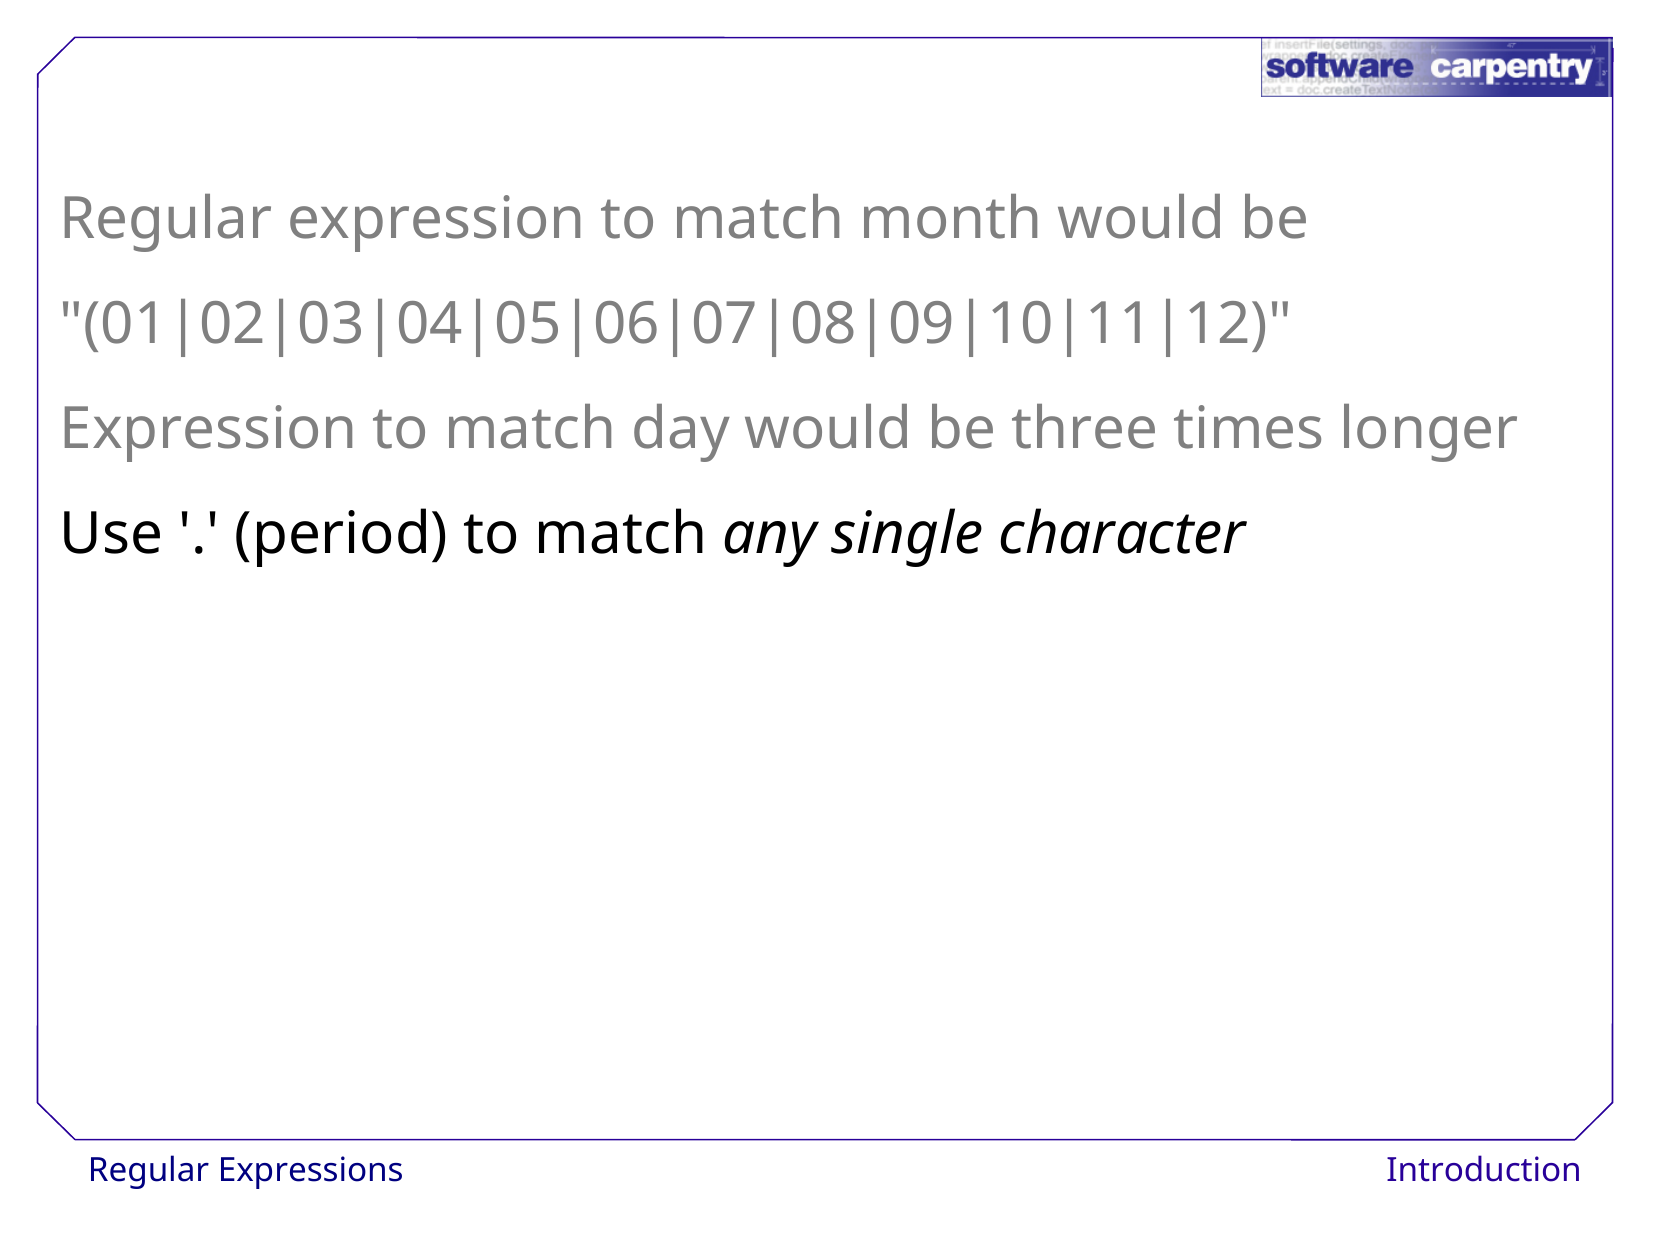

Regular expression to match month would be
"(01|02|03|04|05|06|07|08|09|10|11|12)"
Expression to match day would be three times longer
Use '.' (period) to match any single character